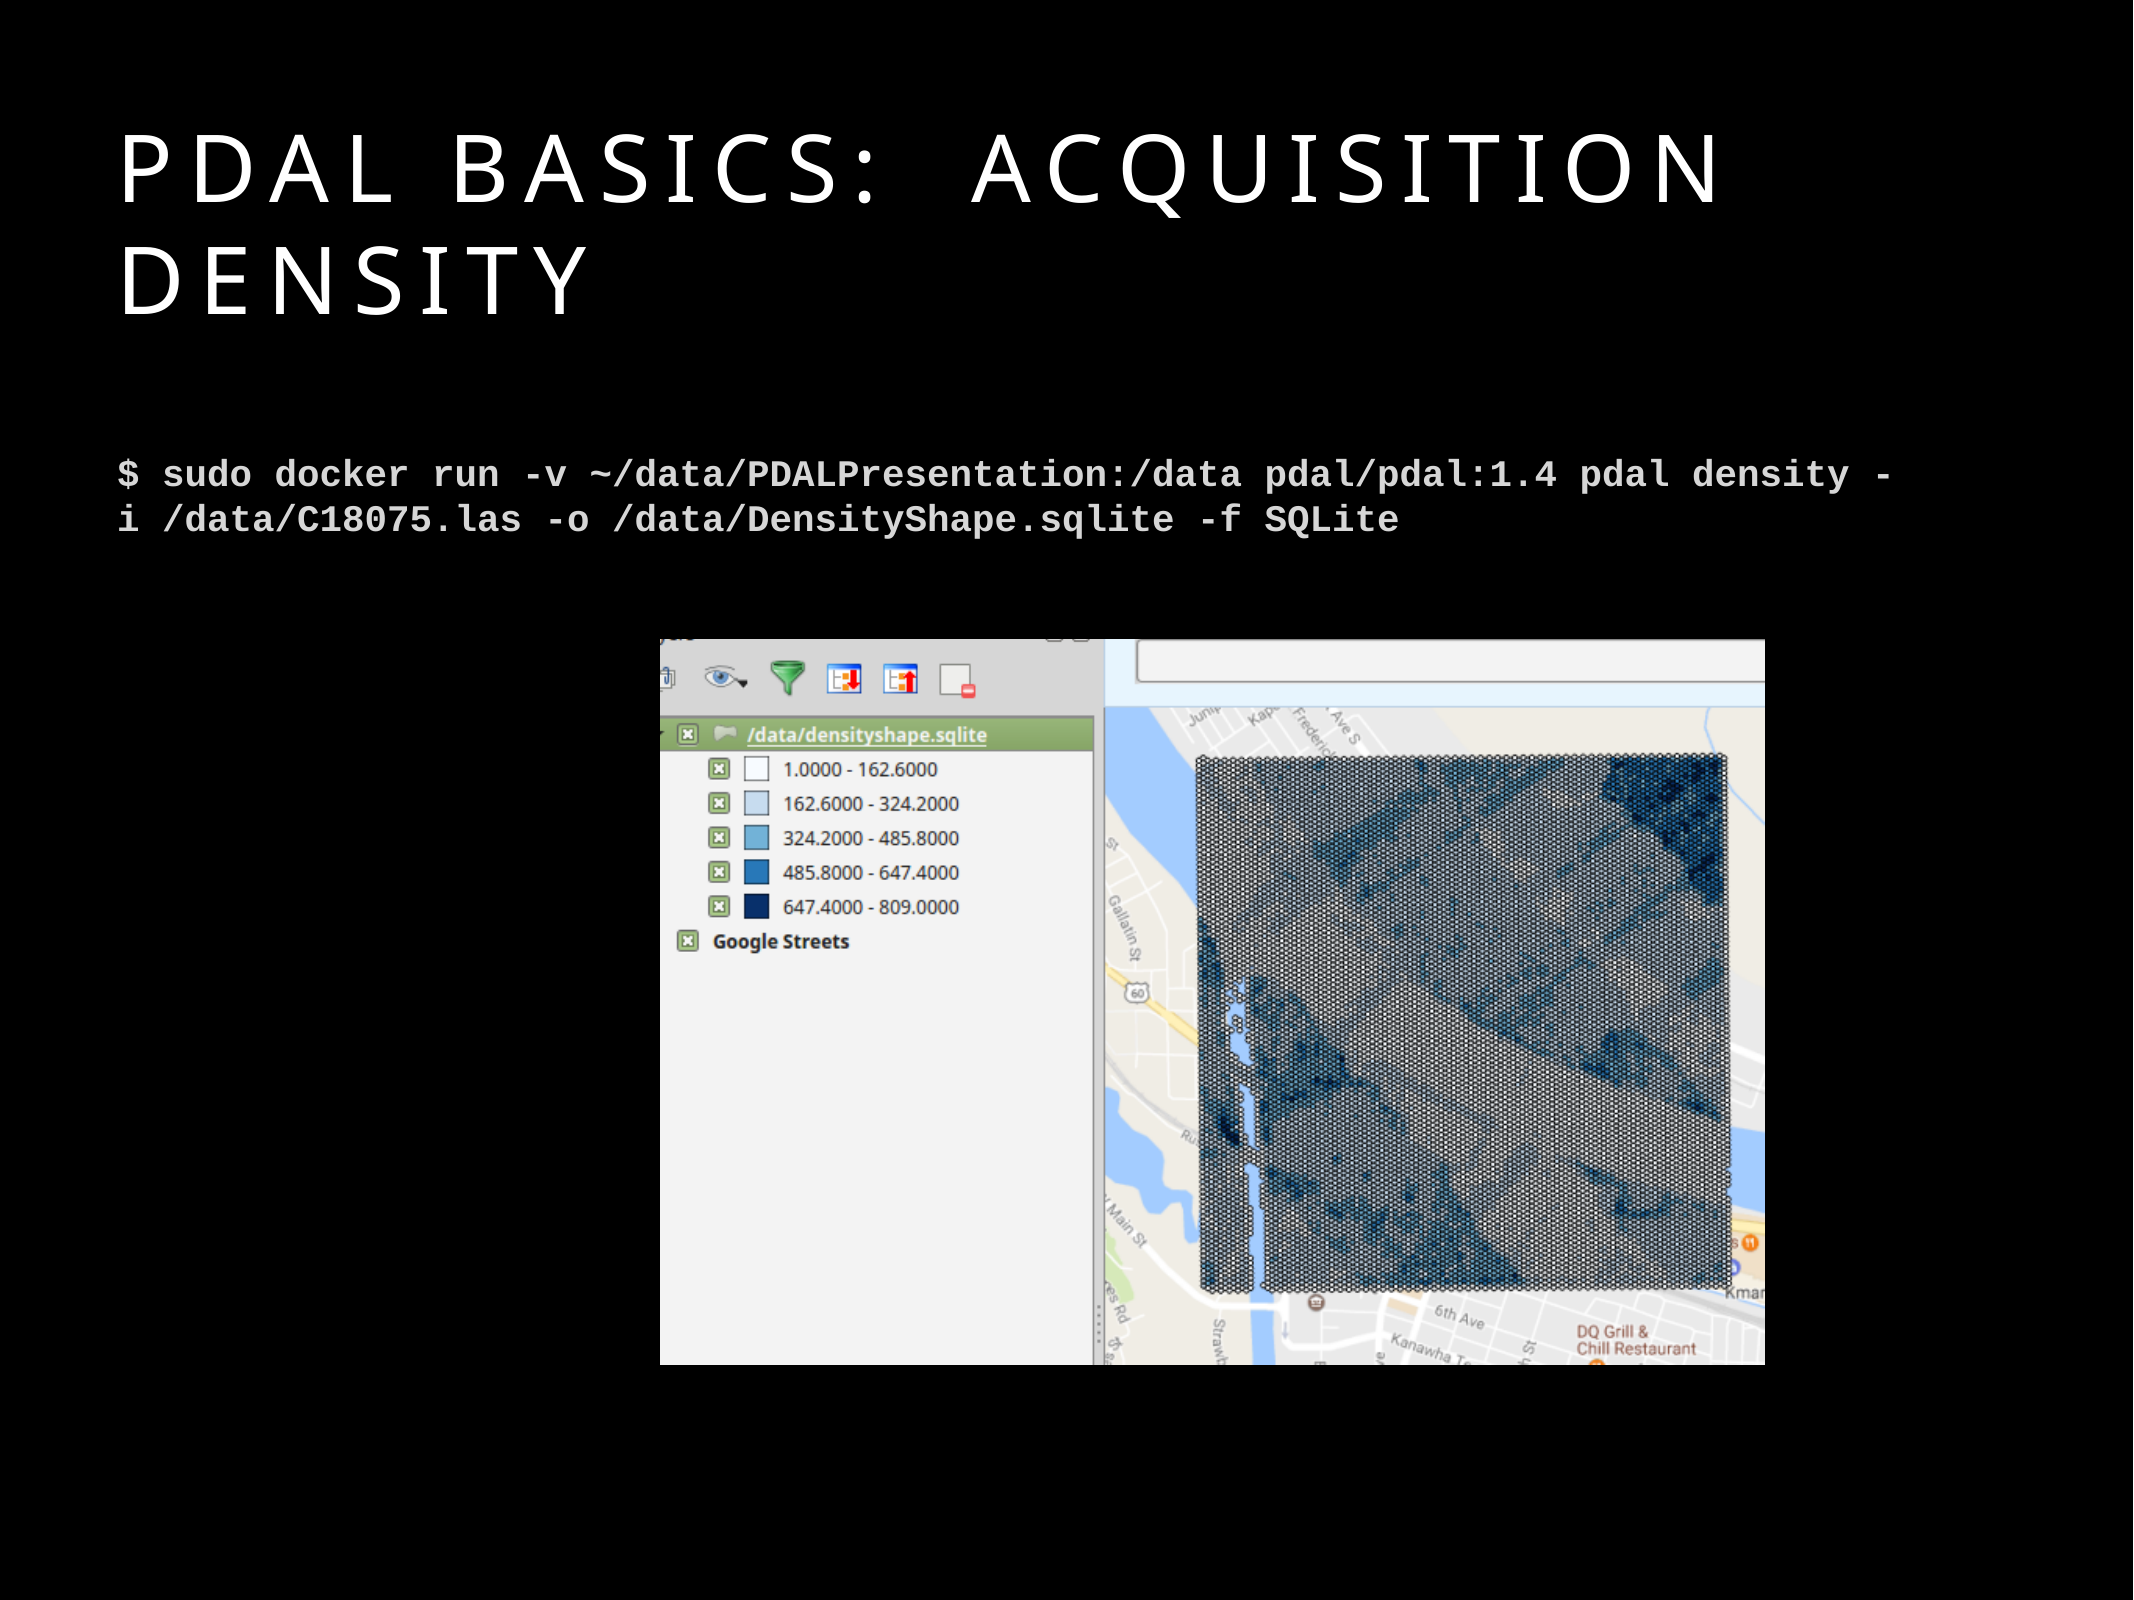

# PDAL Basics: acquisition density
$ sudo docker run -v ~/data/PDALPresentation:/data pdal/pdal:1.4 pdal density -i /data/C18075.las -o /data/DensityShape.sqlite -f SQLite